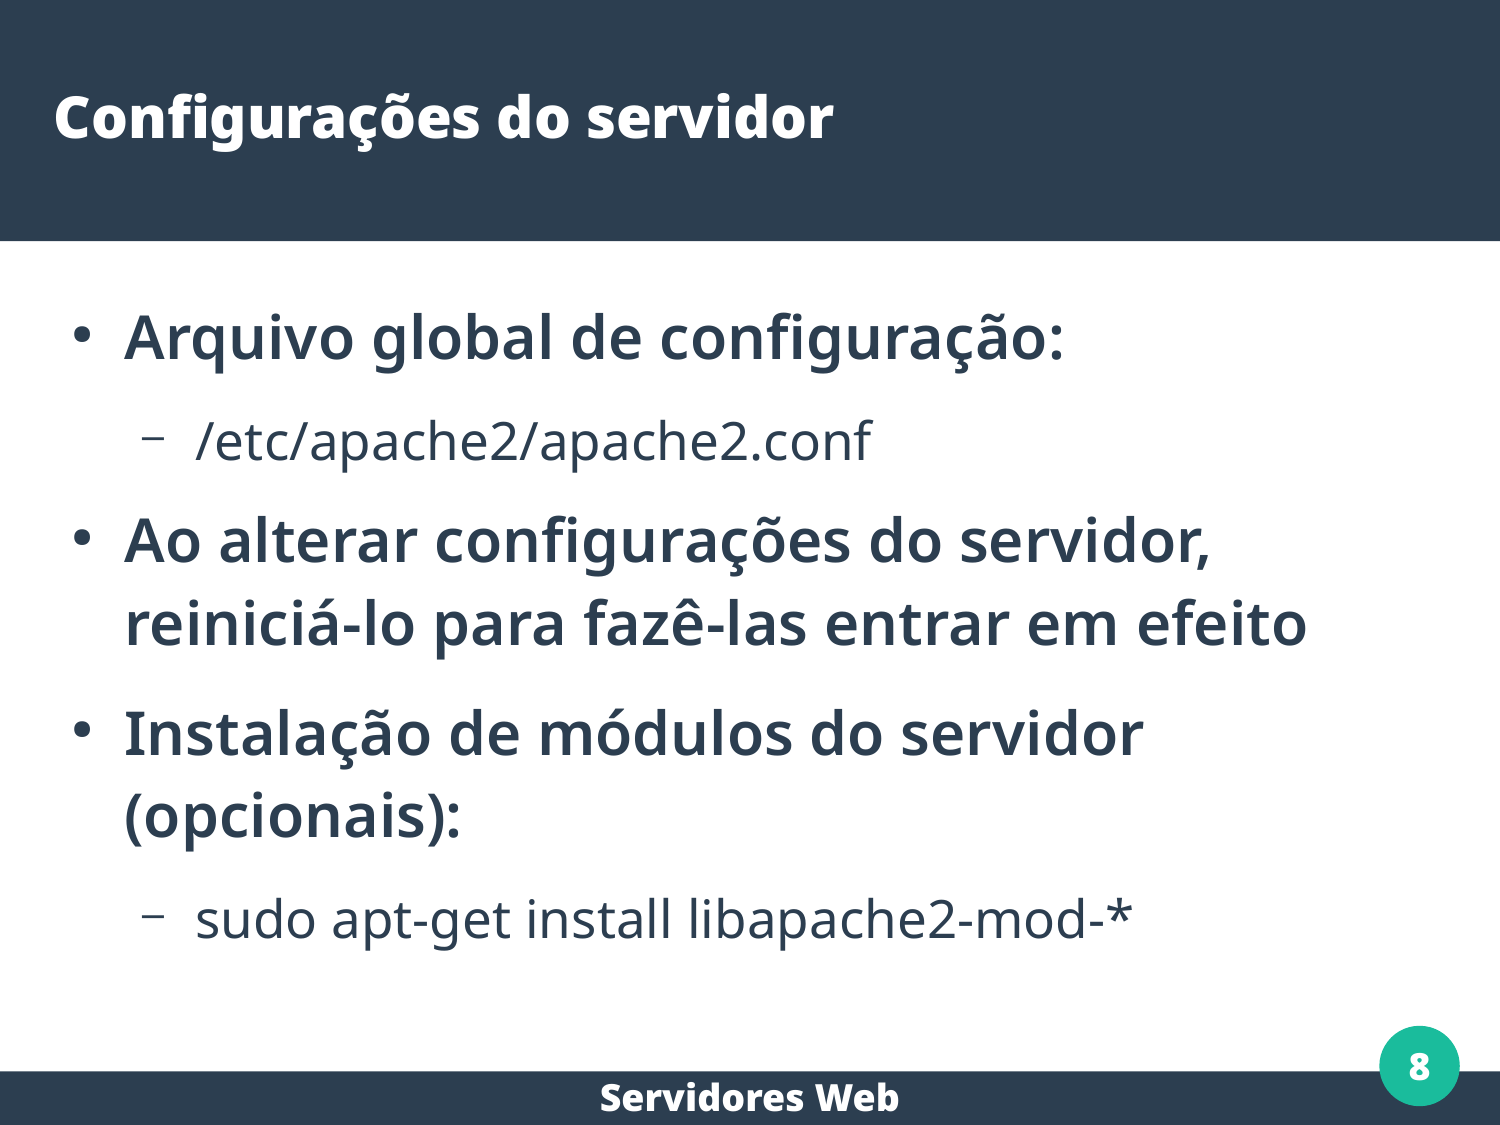

# Configurações do servidor
Arquivo global de configuração:
/etc/apache2/apache2.conf
Ao alterar configurações do servidor, reiniciá-lo para fazê-las entrar em efeito
Instalação de módulos do servidor (opcionais):
sudo apt-get install libapache2-mod-*
8
Servidores Web